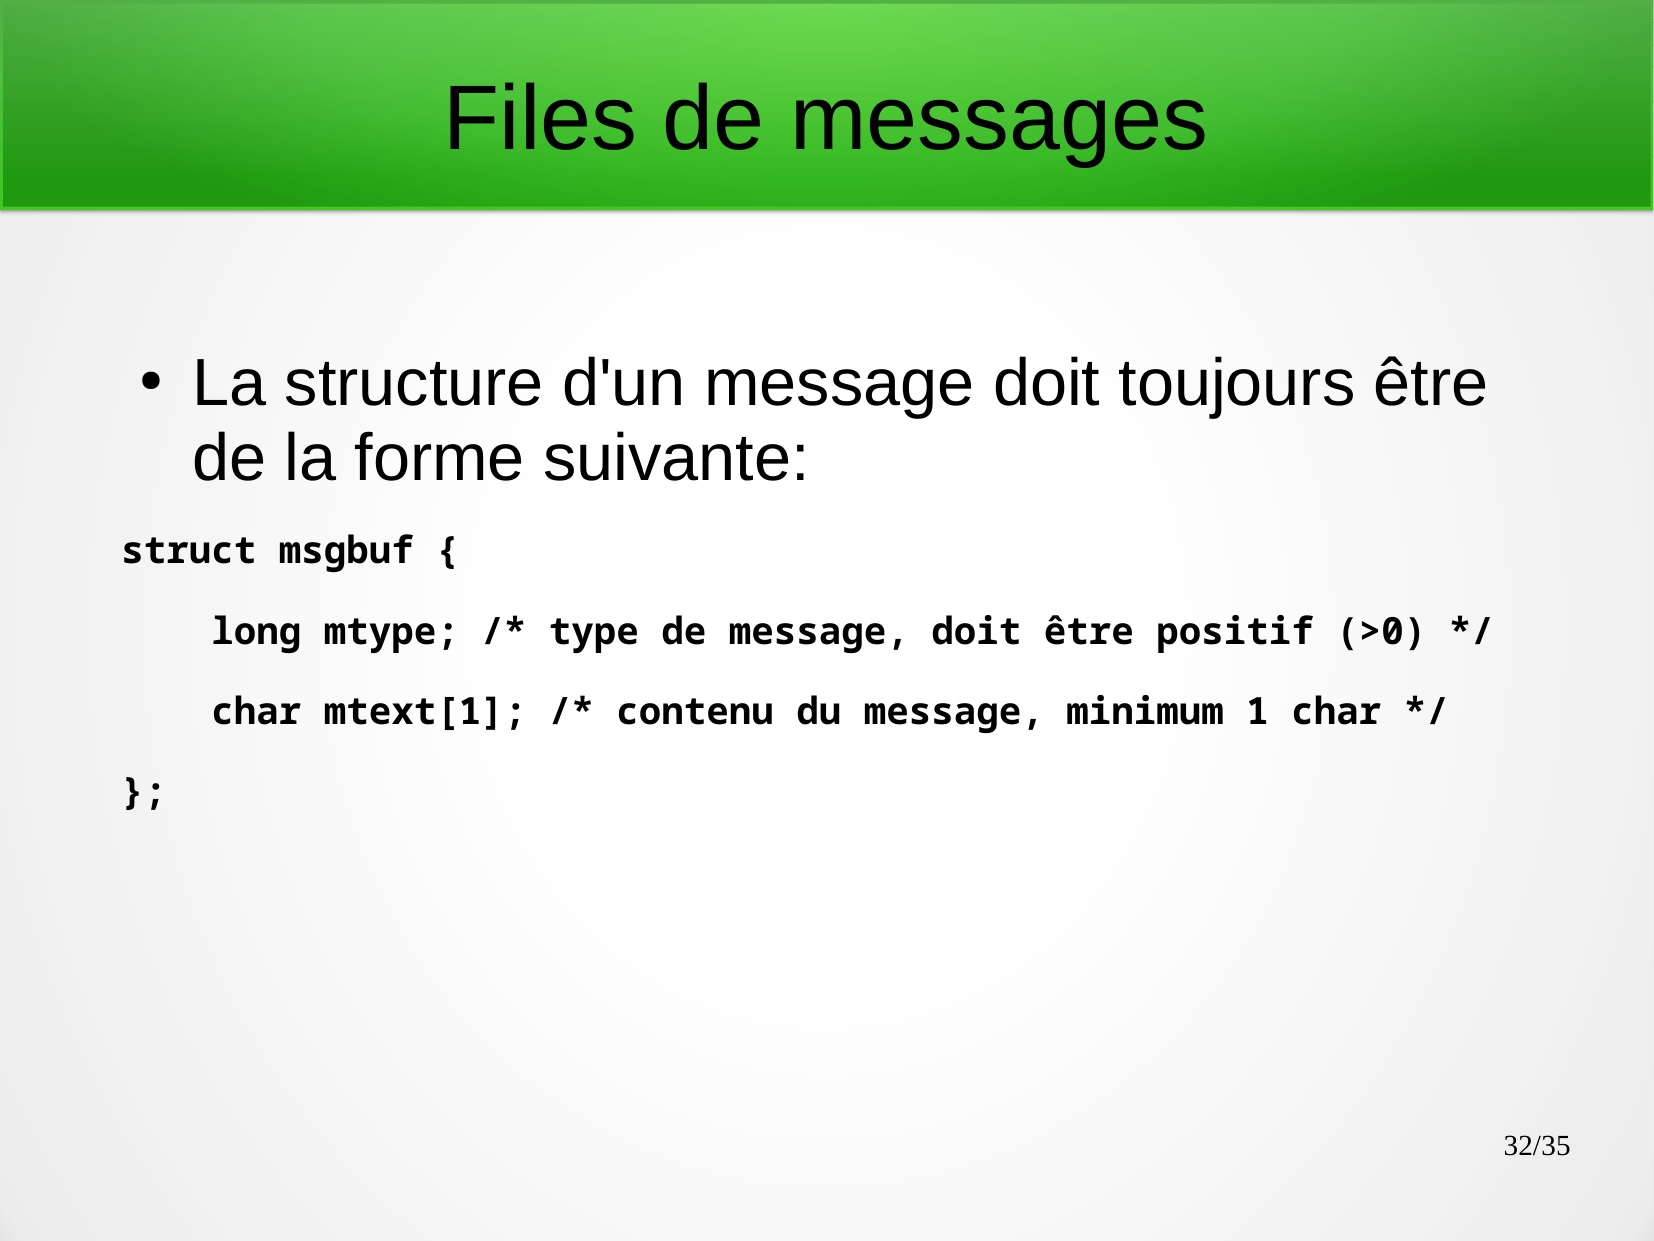

# Files de messages
La structure d'un message doit toujours être de la forme suivante:
struct msgbuf {
 long mtype; /* type de message, doit être positif (>0) */
 char mtext[1]; /* contenu du message, minimum 1 char */
};
32